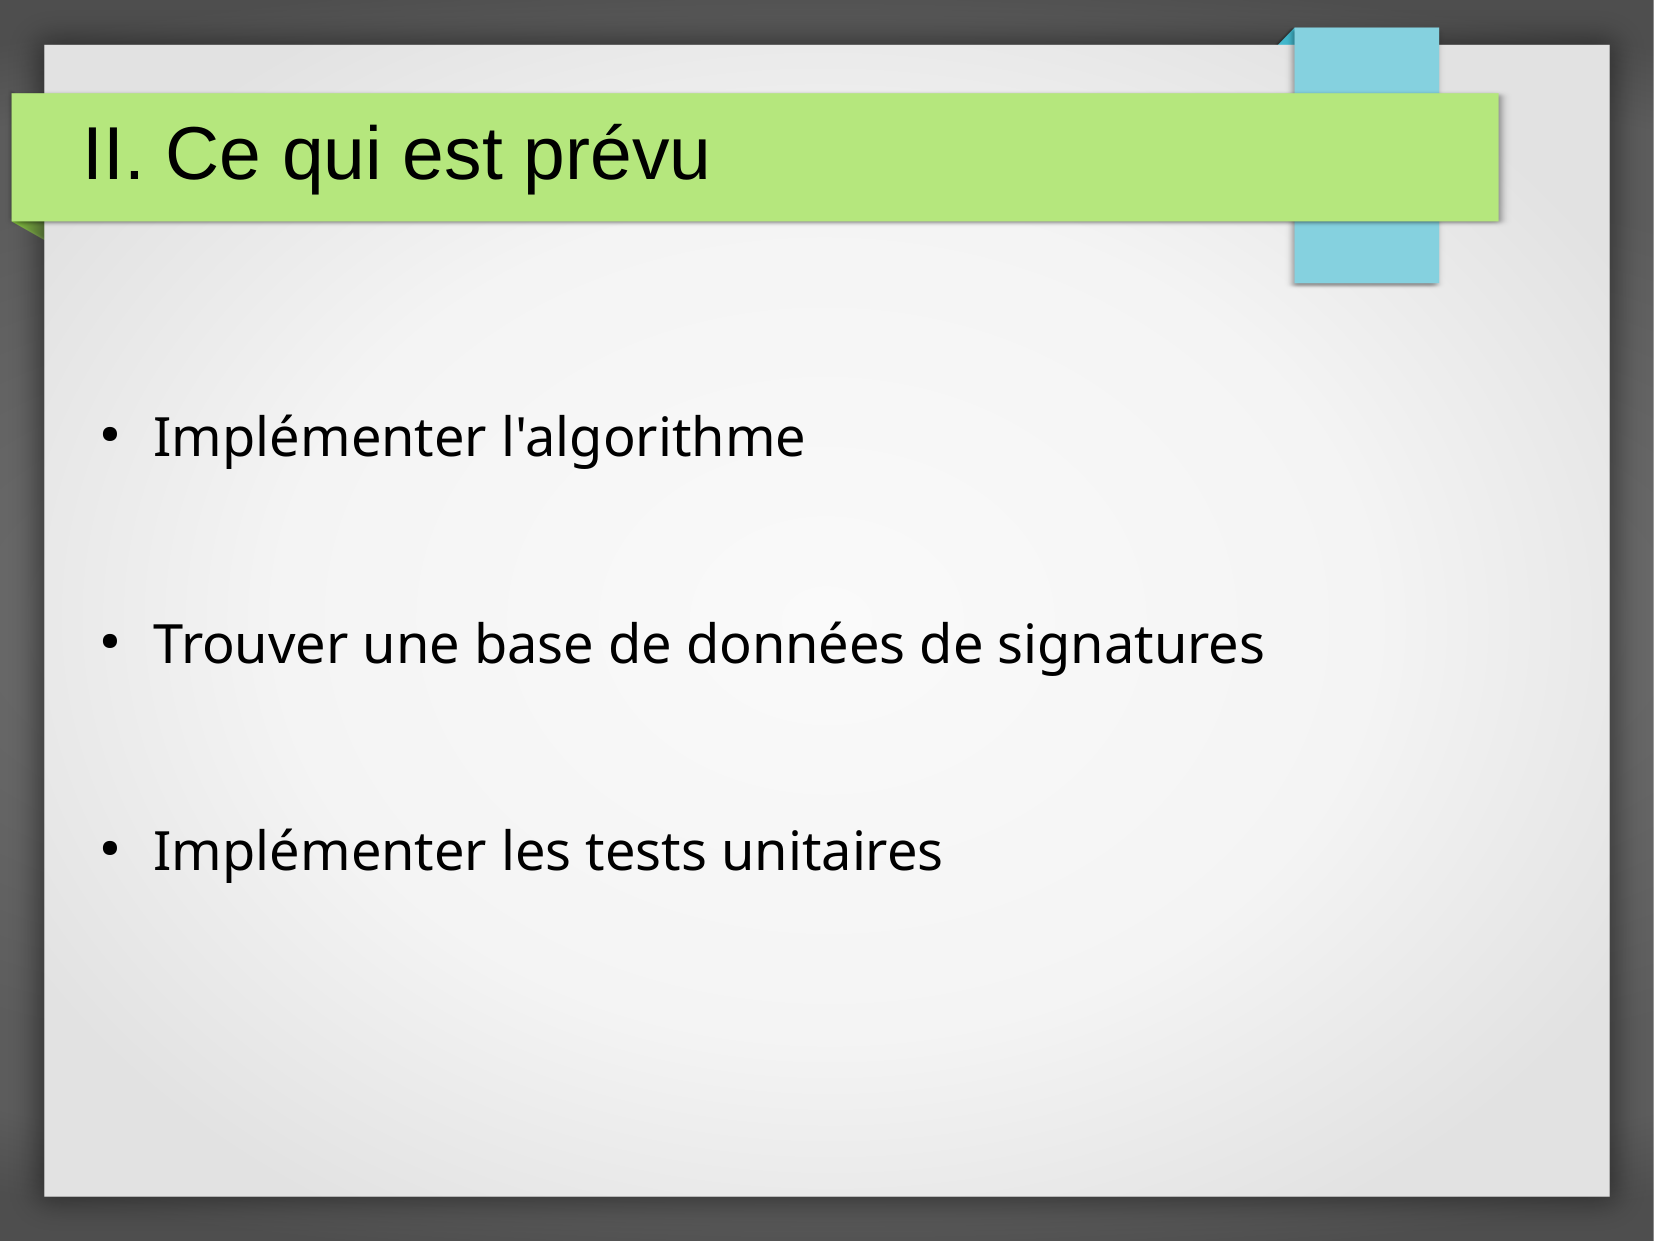

# II. Ce qui est prévu
Implémenter l'algorithme
Trouver une base de données de signatures
Implémenter les tests unitaires